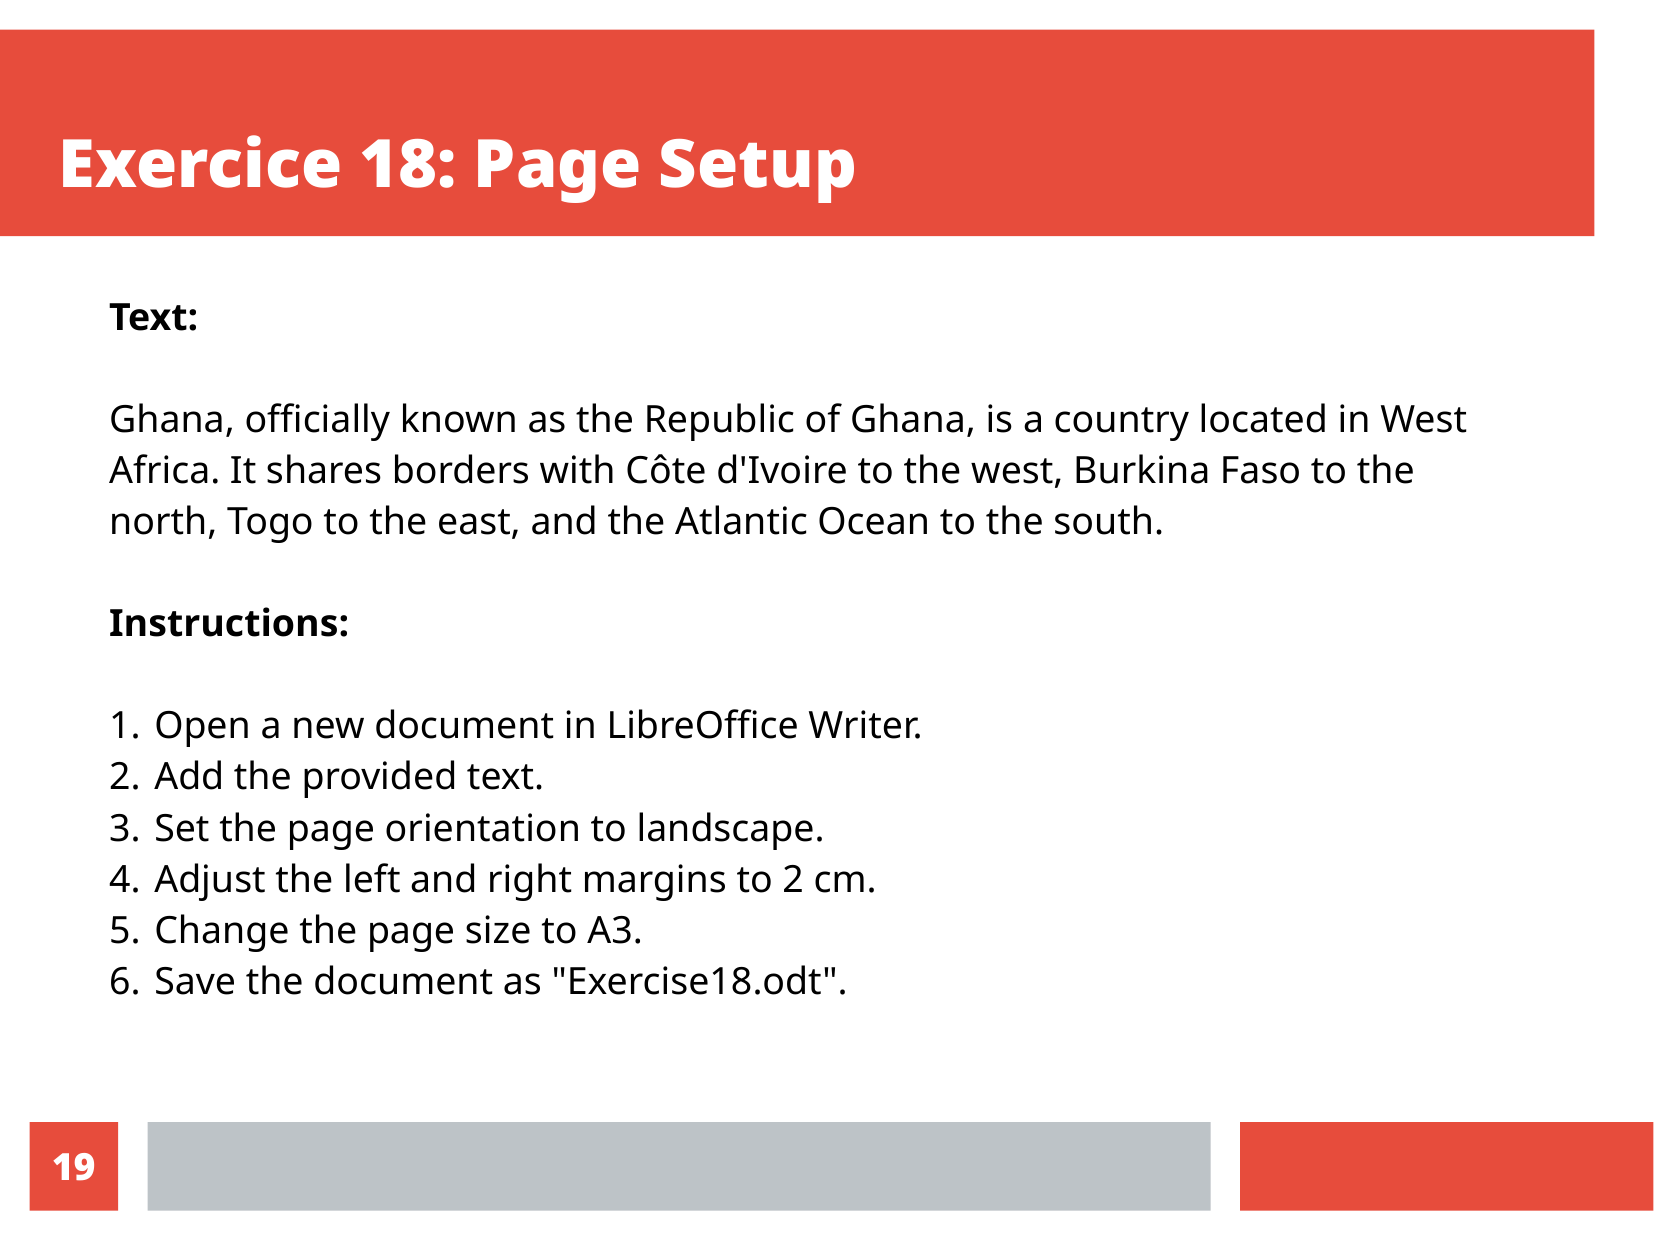

# Exercice 18: Page Setup
Text:
Ghana, officially known as the Republic of Ghana, is a country located in West Africa. It shares borders with Côte d'Ivoire to the west, Burkina Faso to the north, Togo to the east, and the Atlantic Ocean to the south.
Instructions:
 Open a new document in LibreOffice Writer.
 Add the provided text.
 Set the page orientation to landscape.
 Adjust the left and right margins to 2 cm.
 Change the page size to A3.
 Save the document as "Exercise18.odt".
19